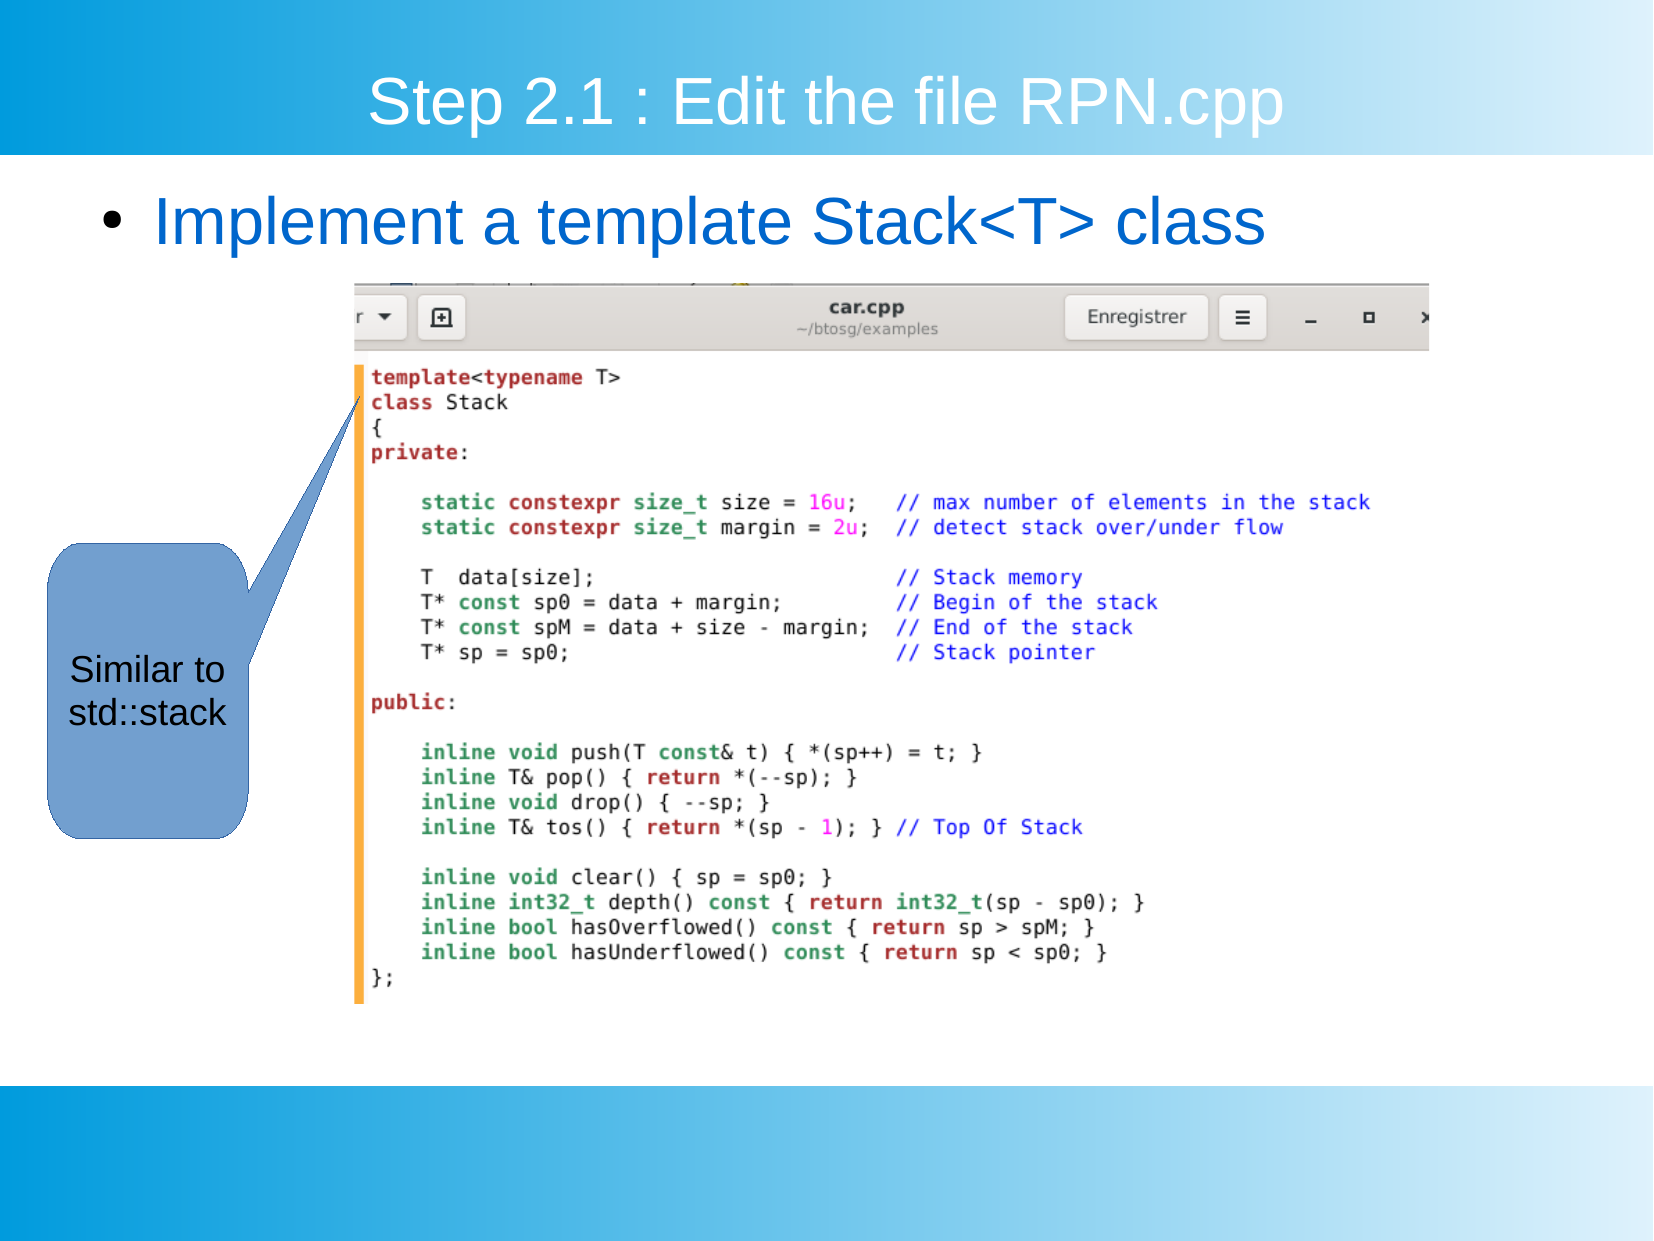

# Step 2.1 : Edit the file RPN.cpp
Implement a template Stack<T> class
Similar to
std::stack